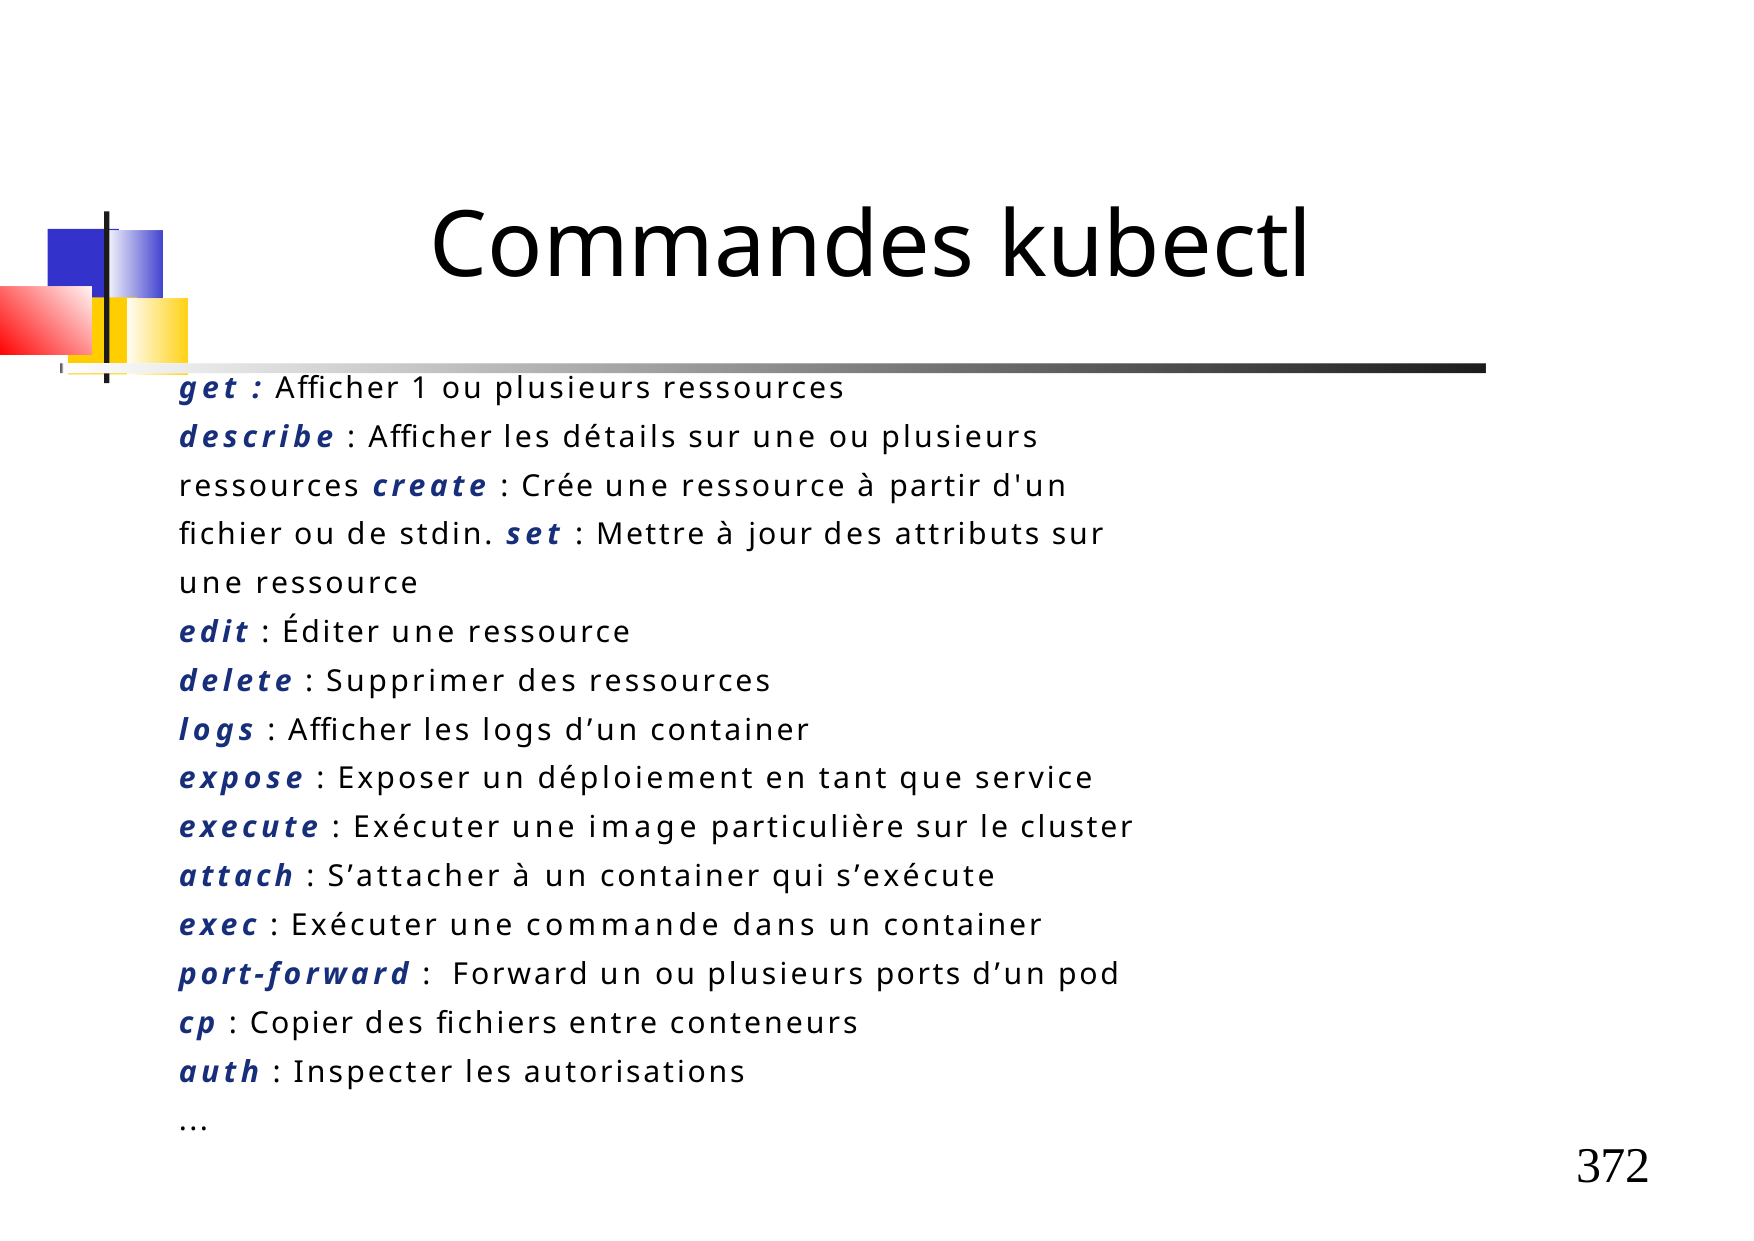

# Commandes kubectl
get : Afficher 1 ou plusieurs ressources
describe : Afficher les détails sur une ou plusieurs ressources create : Crée une ressource à partir d'un fichier ou de stdin. set : Mettre à jour des attributs sur une ressource
edit : Éditer une ressource
delete : Supprimer des ressources
logs : Afficher les logs d’un container
expose : Exposer un déploiement en tant que service
execute : Exécuter une image particulière sur le cluster
attach : S’attacher à un container qui s’exécute
exec : Exécuter une commande dans un container
port-forward : Forward un ou plusieurs ports d’un pod
cp : Copier des fichiers entre conteneurs
auth : Inspecter les autorisations
...
372